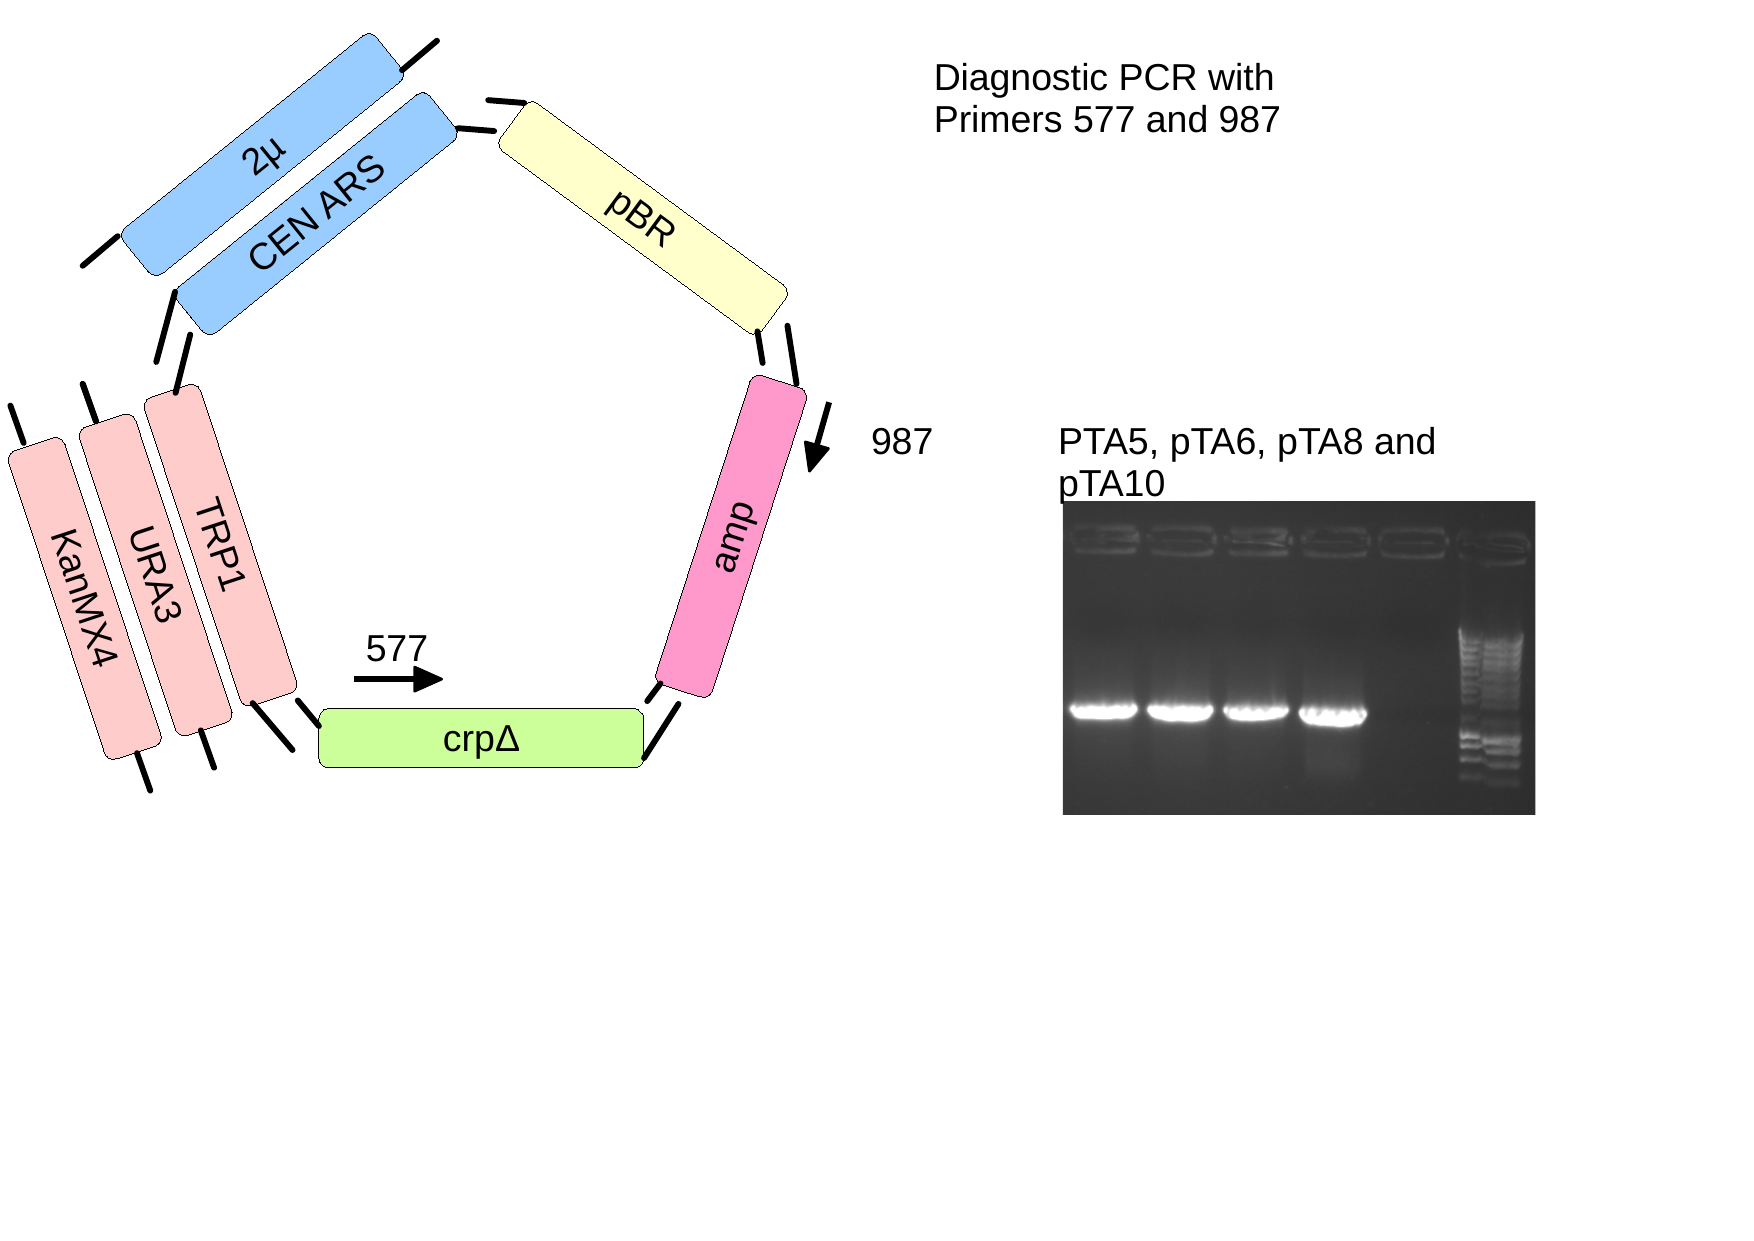

Diagnostic PCR with
Primers 577 and 987
2µ
CEN ARS
CEN ARS
pBR
987
PTA5, pTA6, pTA8 and pTA10
amp
TRP1
URA3
KanMX4
577
crpΔ